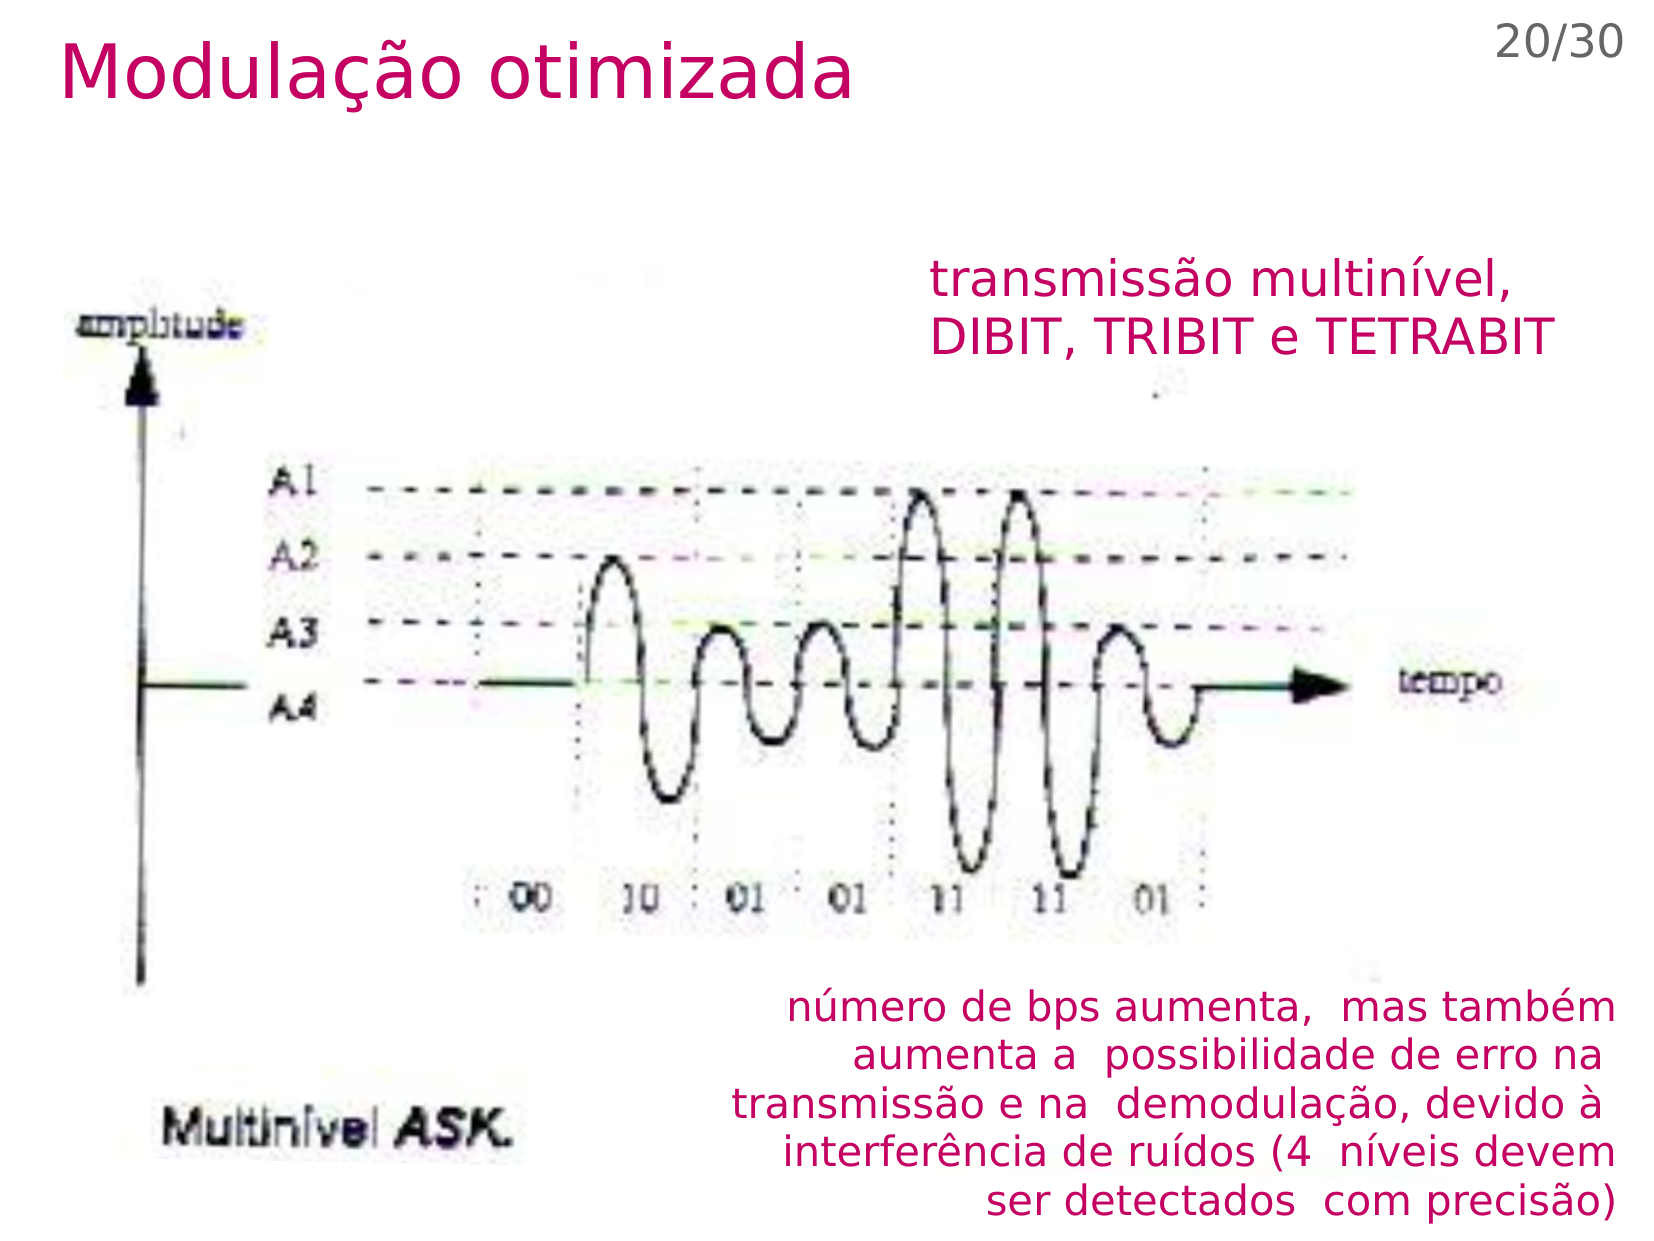

20
# Modulação otimizada
transmissão multinível, DIBIT, TRIBIT e TETRABIT
número de bps aumenta, mas também aumenta a possibilidade de erro na transmissão e na demodulação, devido à interferência de ruídos (4 níveis devem ser detectados com precisão)